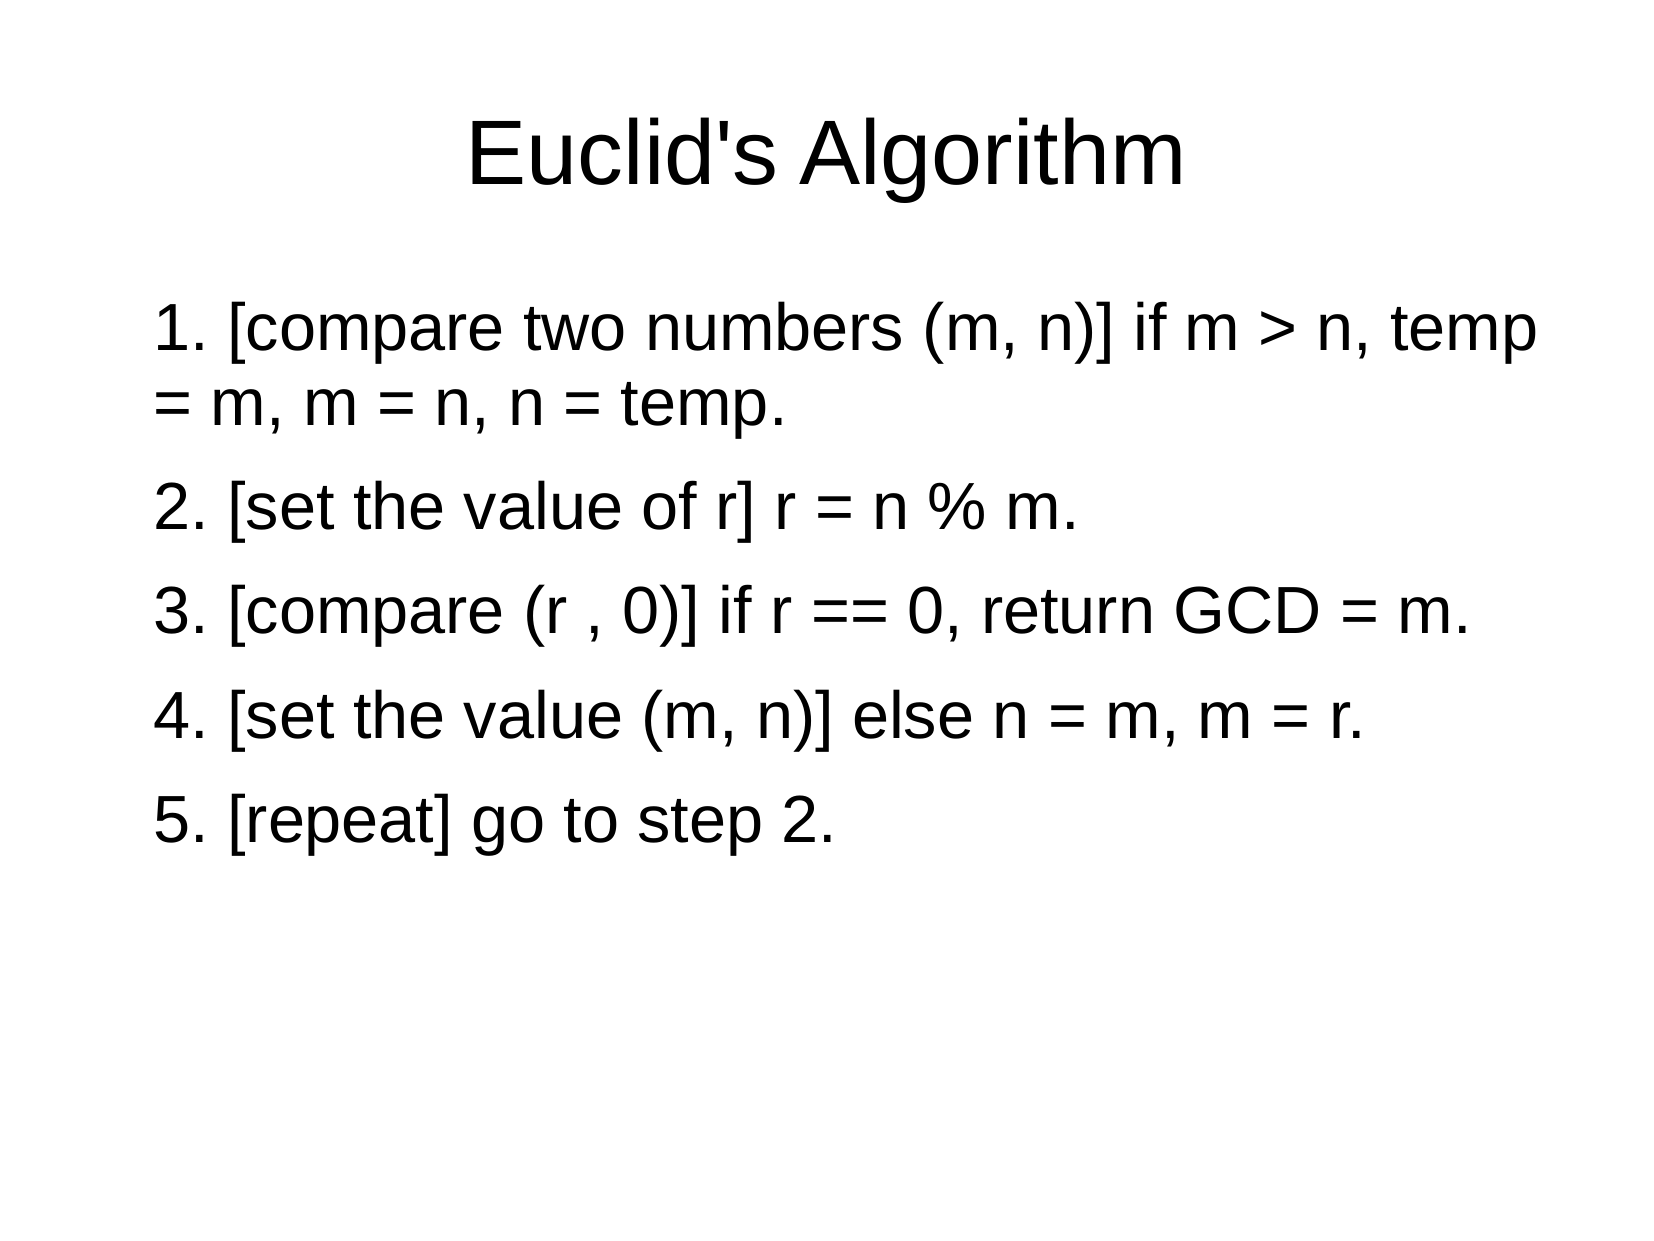

# Euclid's Algorithm
1. [compare two numbers (m, n)] if m > n, temp = m, m = n, n = temp.
2. [set the value of r] r = n % m.
3. [compare (r , 0)] if r == 0, return GCD = m.
4. [set the value (m, n)] else n = m, m = r.
5. [repeat] go to step 2.